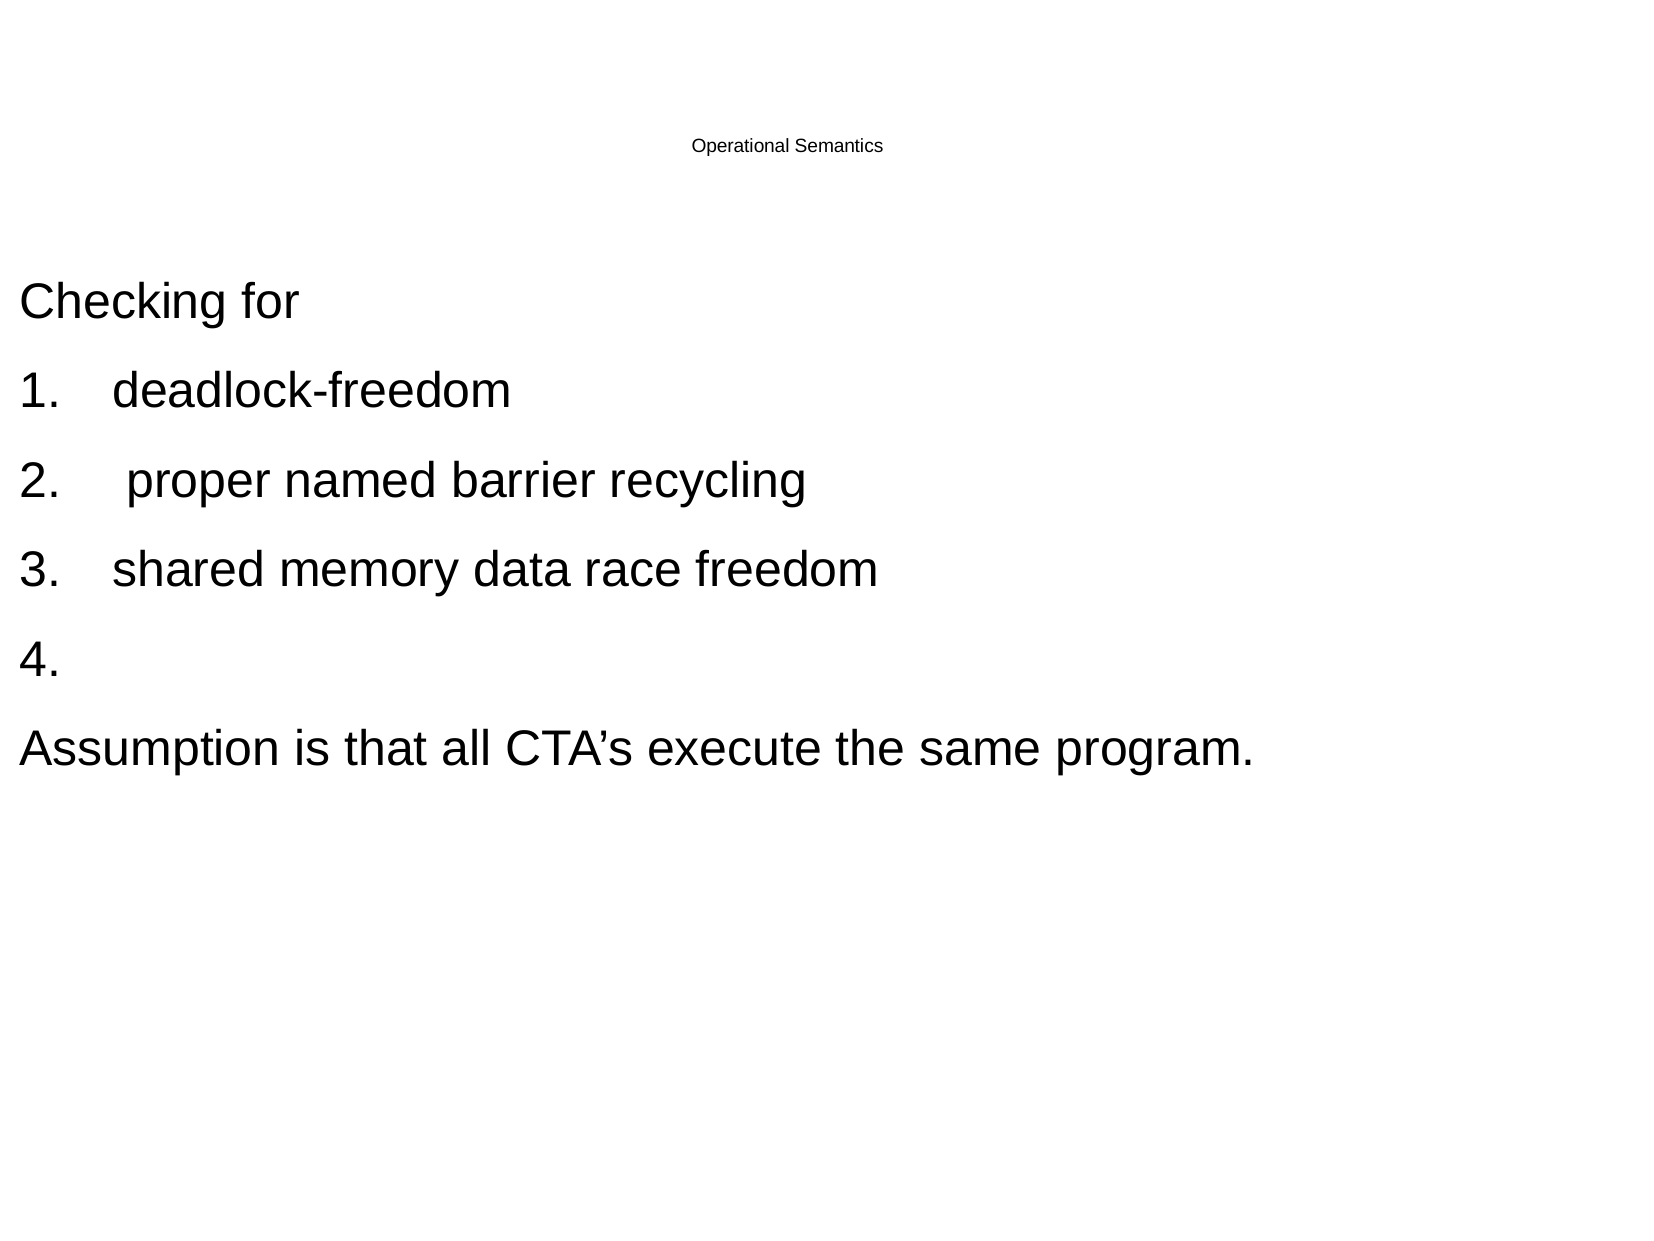

# Operational Semantics
Checking for
deadlock-freedom
 proper named barrier recycling
shared memory data race freedom
Assumption is that all CTA’s execute the same program.